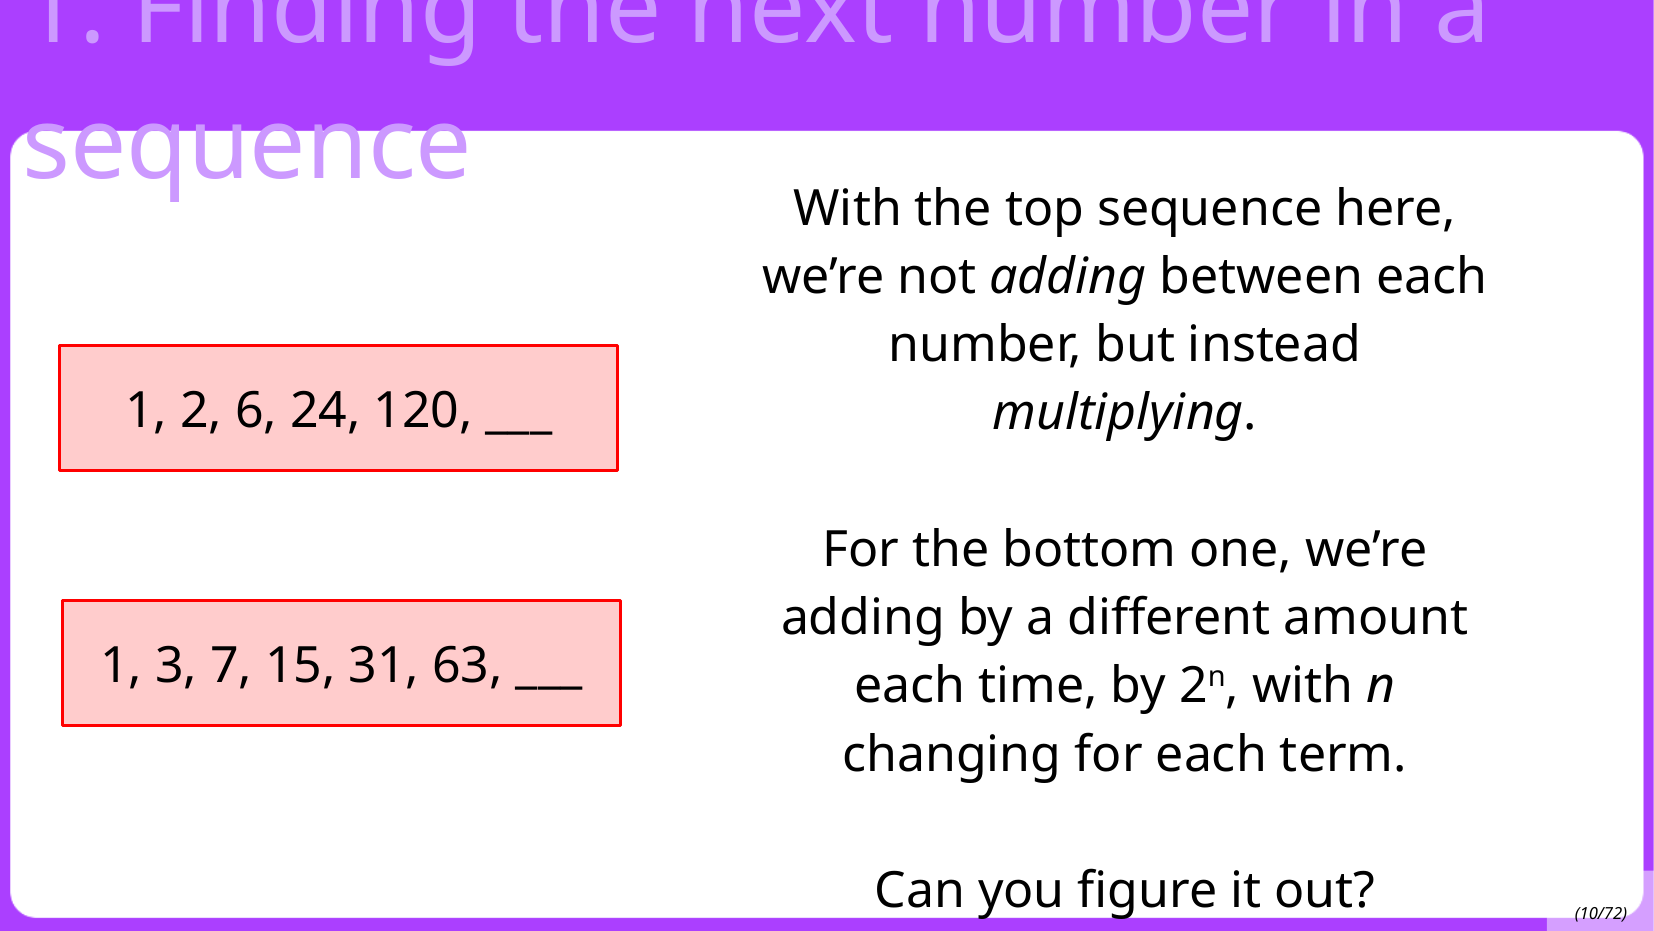

# 1. Finding the next number in a sequence
With the top sequence here, we’re not adding between each number, but instead multiplying.
For the bottom one, we’re adding by a different amount each time, by 2n, with n changing for each term.
Can you figure it out?
1, 2, 6, 24, 120, ___
1, 3, 7, 15, 31, 63, ___